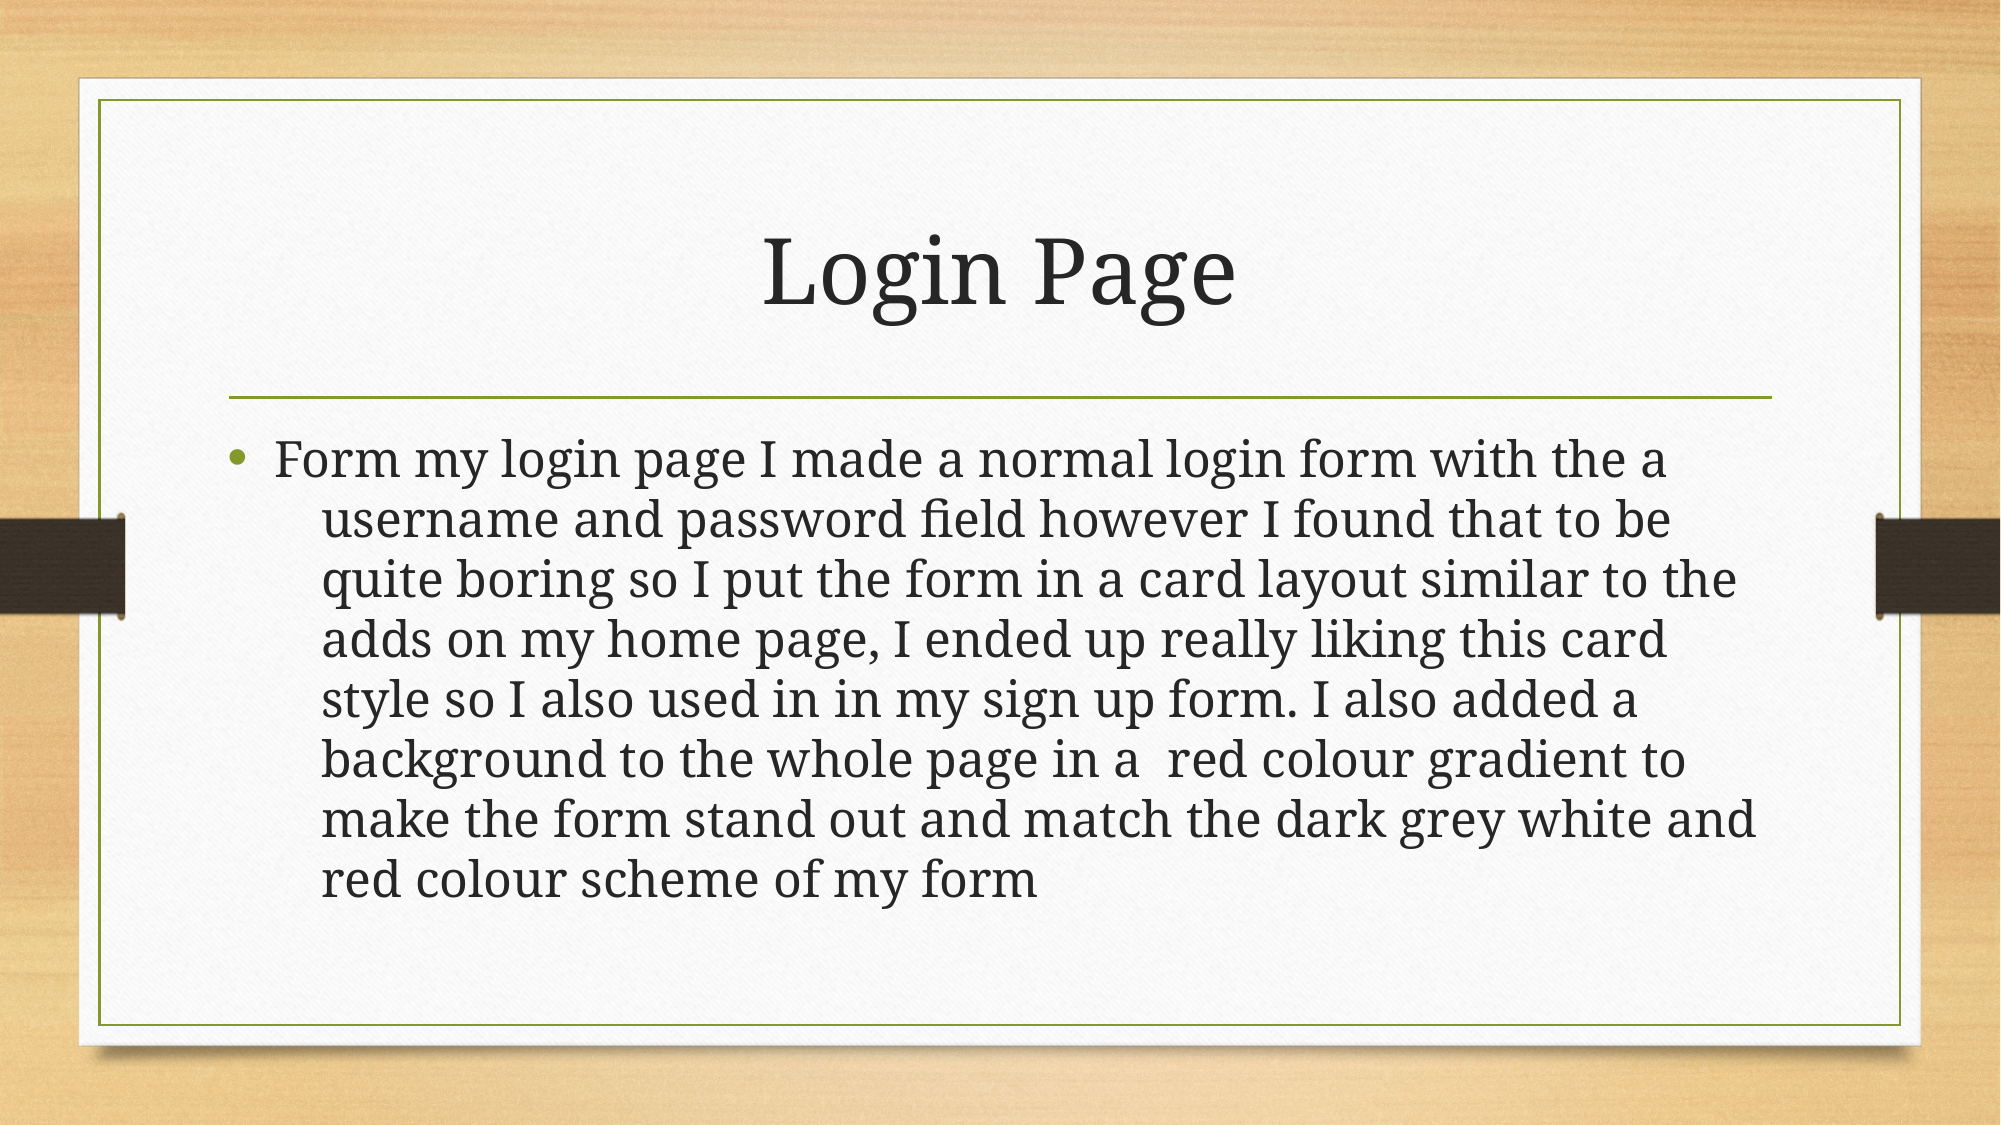

# Login Page
Form my login page I made a normal login form with the a username and password field however I found that to be quite boring so I put the form in a card layout similar to the adds on my home page, I ended up really liking this card style so I also used in in my sign up form. I also added a background to the whole page in a red colour gradient to make the form stand out and match the dark grey white and red colour scheme of my form